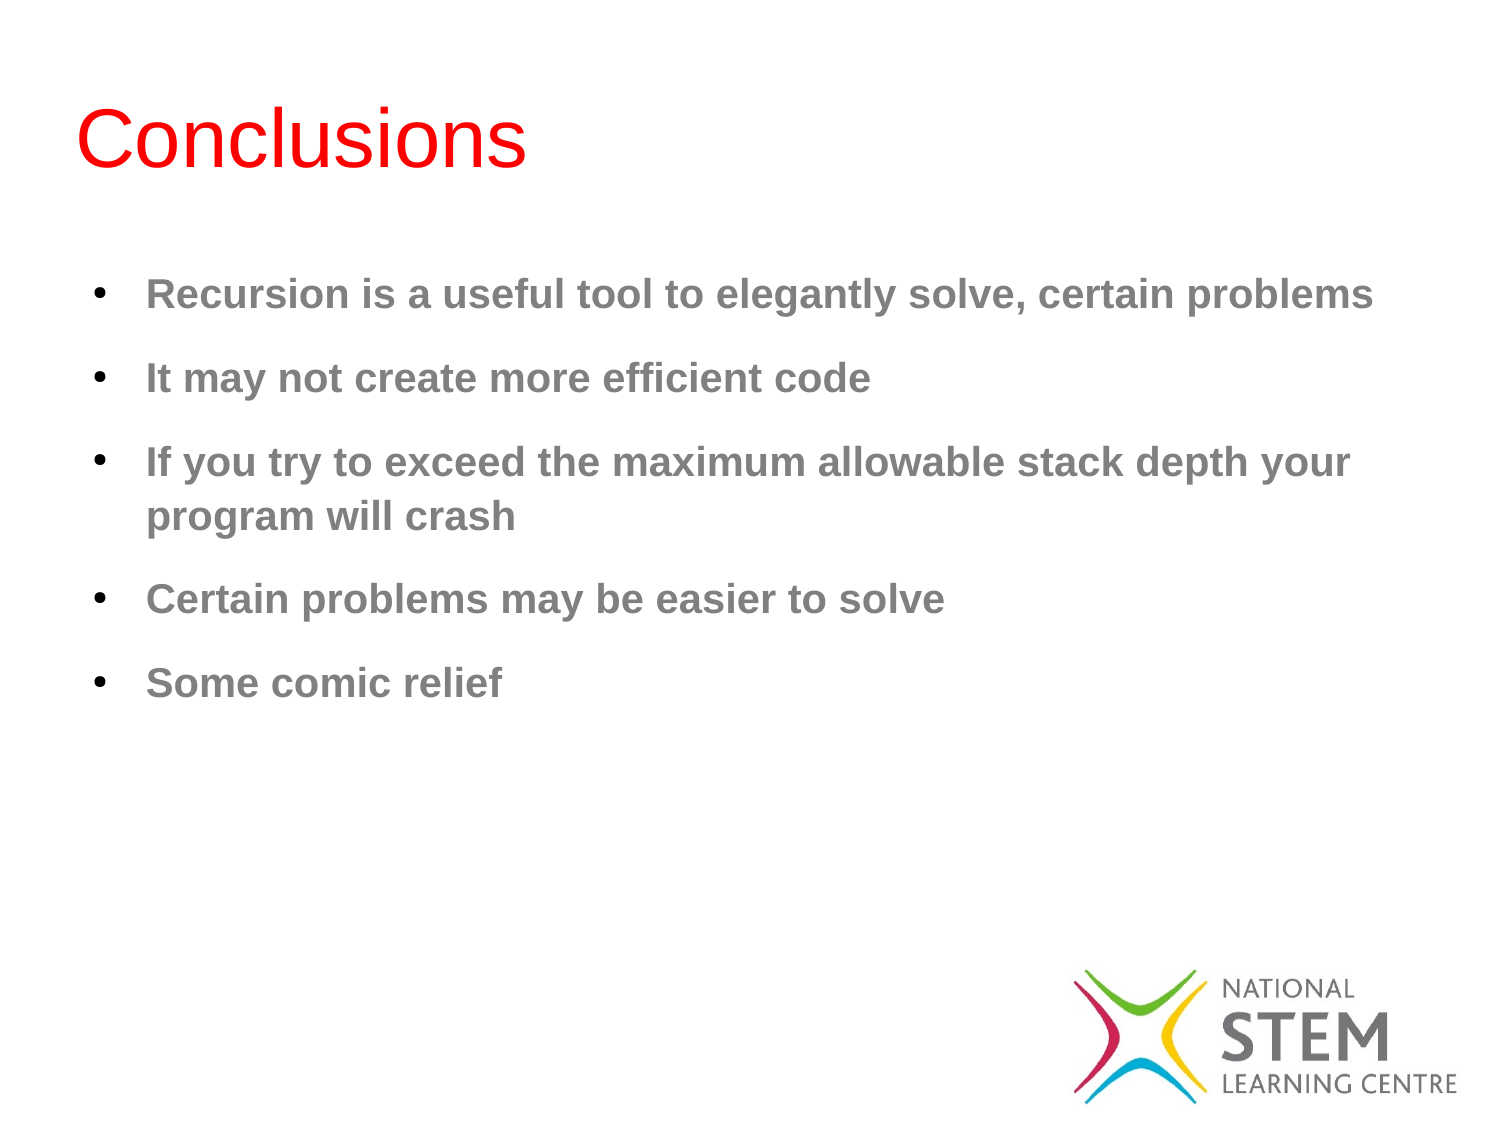

# Conclusions
Recursion is a useful tool to elegantly solve, certain problems
It may not create more efficient code
If you try to exceed the maximum allowable stack depth your program will crash
Certain problems may be easier to solve
Some comic relief